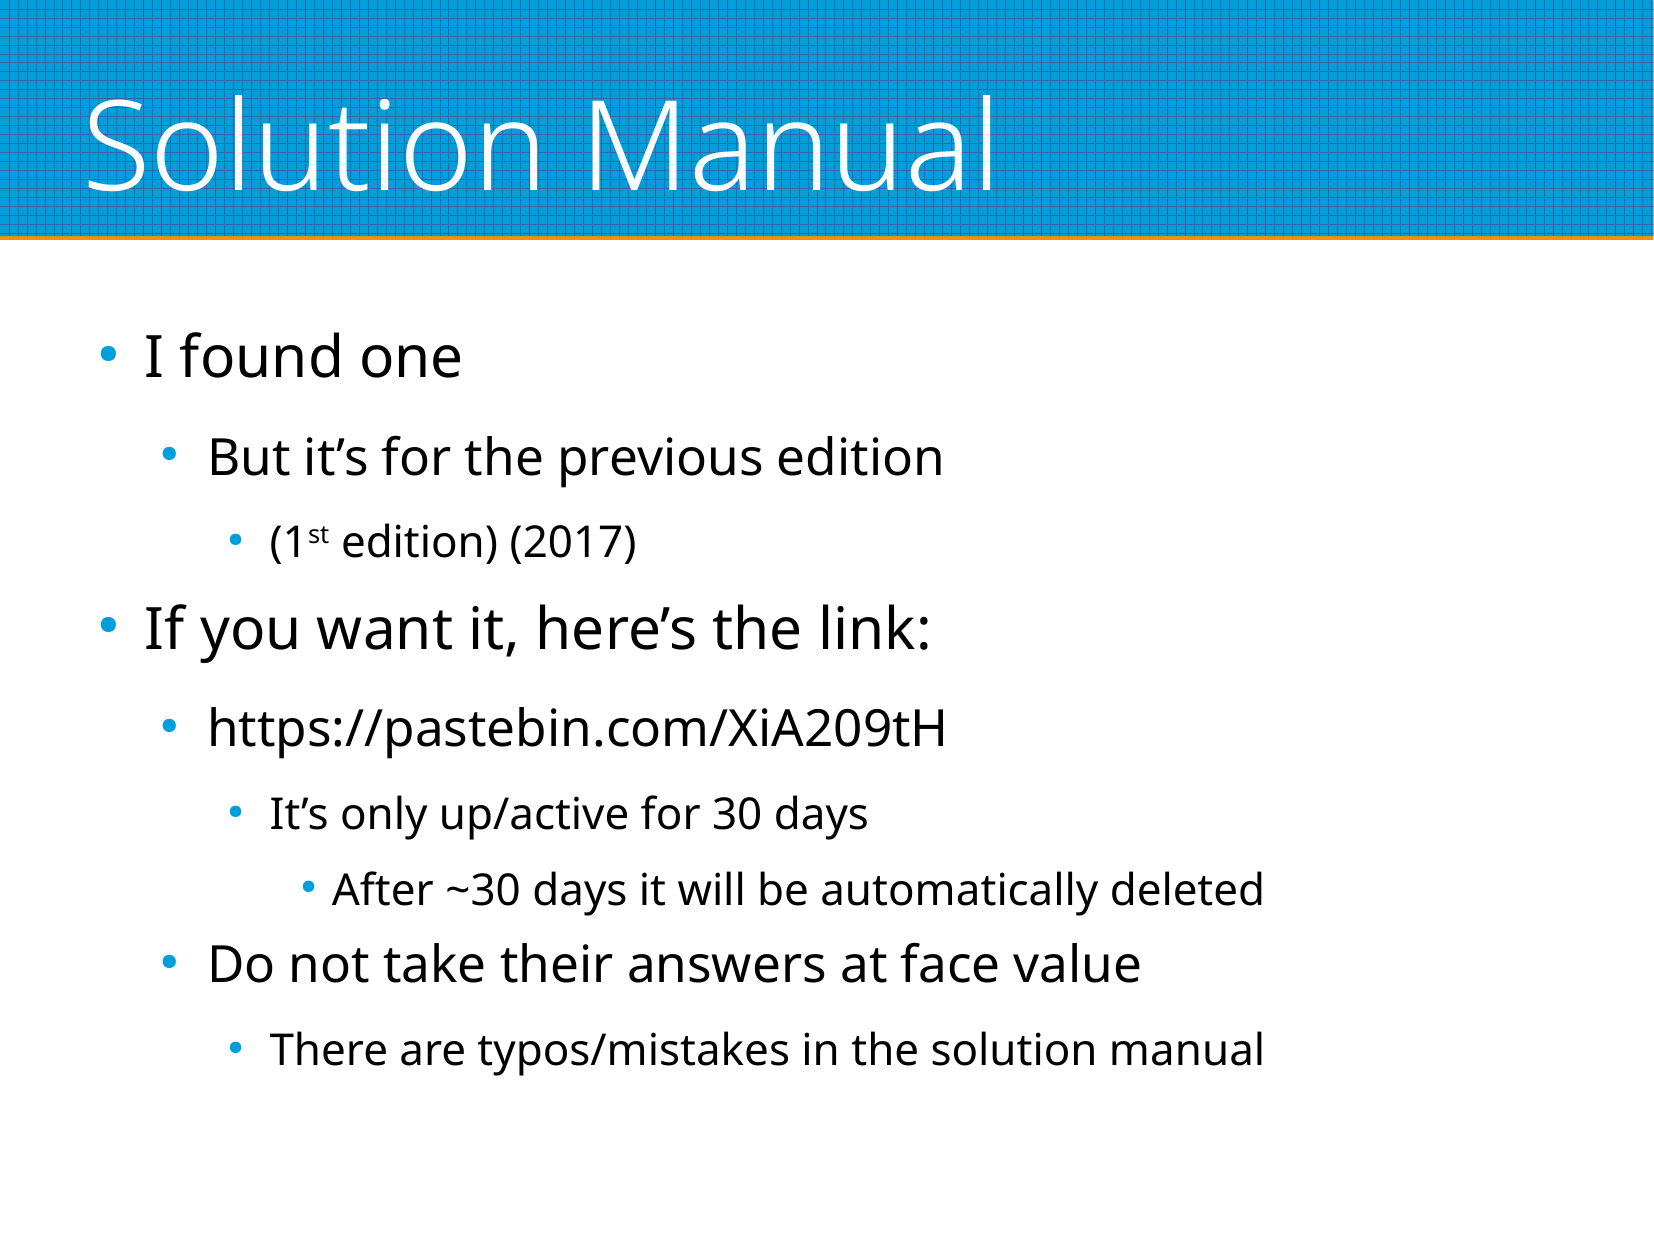

# Solution Manual
I found one
But it’s for the previous edition
(1st edition) (2017)
If you want it, here’s the link:
https://pastebin.com/XiA209tH
It’s only up/active for 30 days
After ~30 days it will be automatically deleted
Do not take their answers at face value
There are typos/mistakes in the solution manual